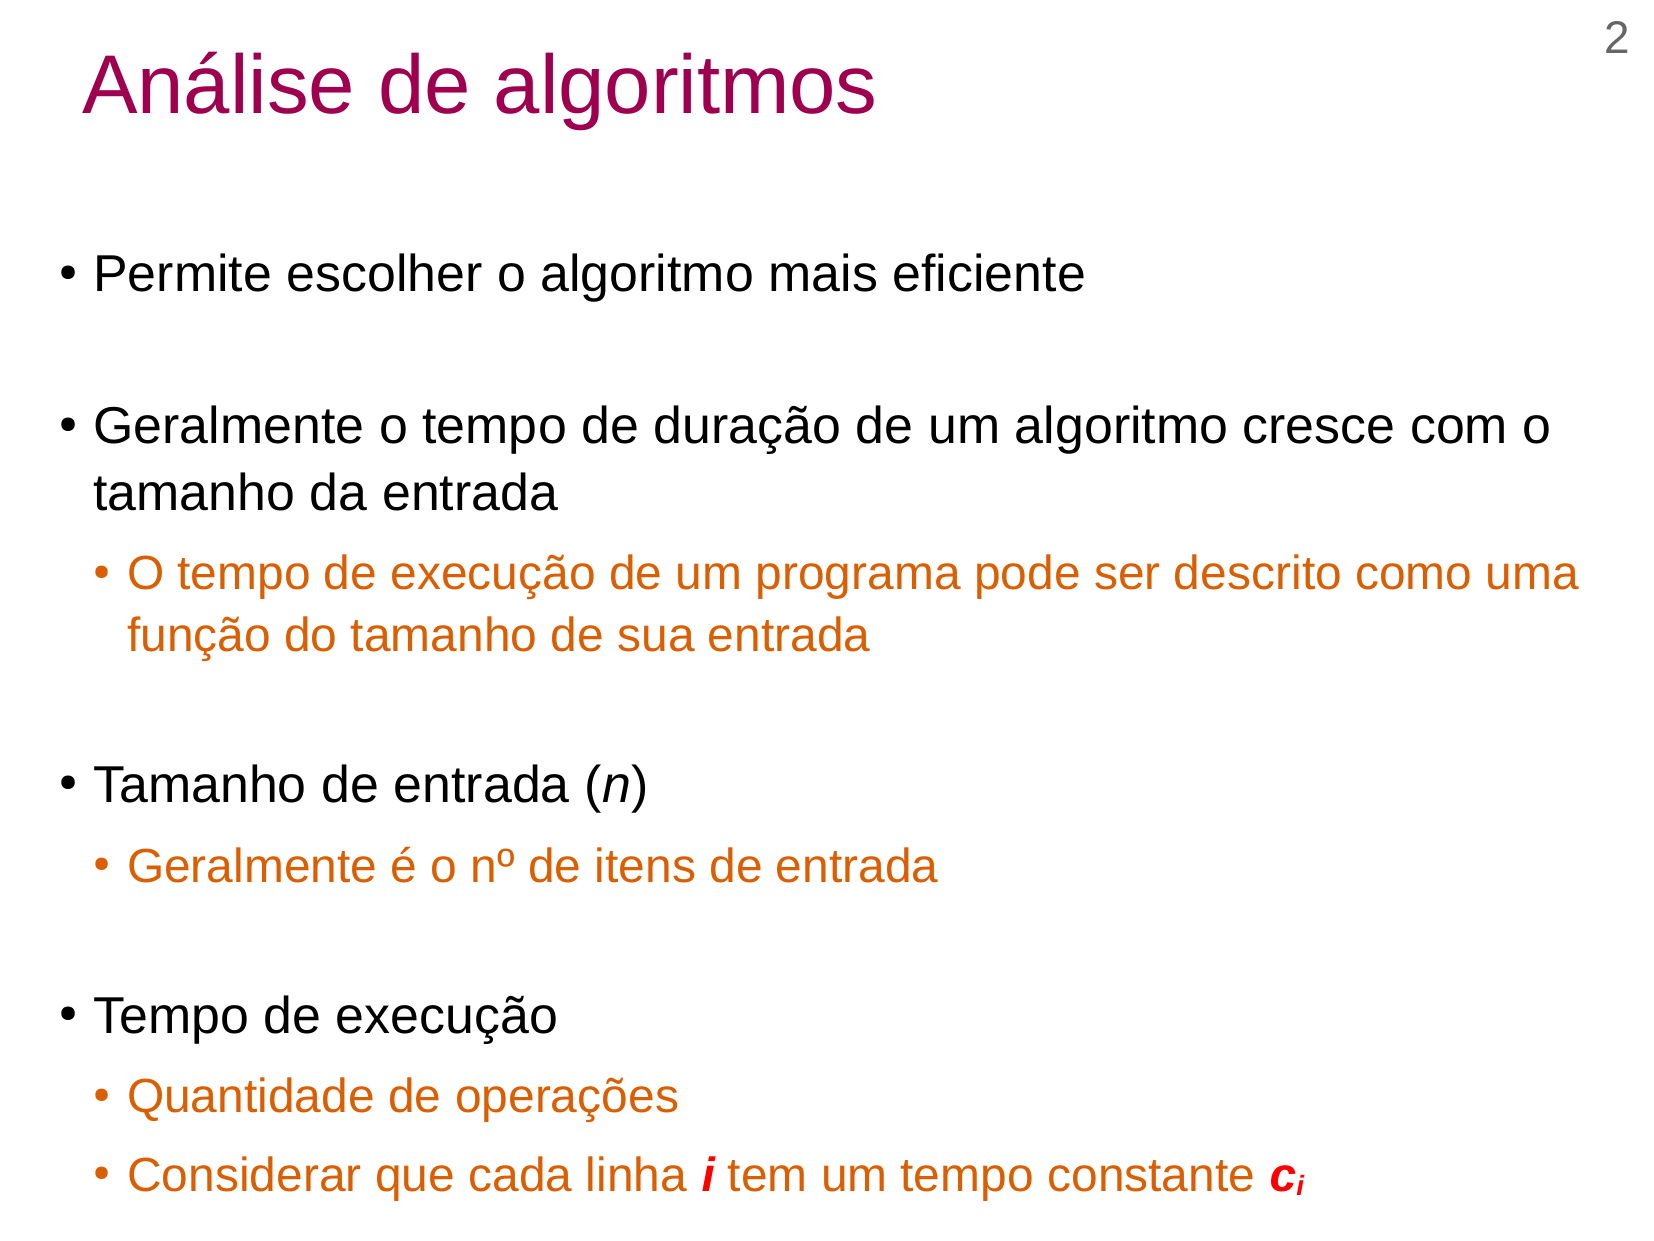

2
# Análise de algoritmos
Permite escolher o algoritmo mais eficiente
Geralmente o tempo de duração de um algoritmo cresce com o tamanho da entrada
O tempo de execução de um programa pode ser descrito como uma função do tamanho de sua entrada
Tamanho de entrada (n)
Geralmente é o nº de itens de entrada
Tempo de execução
Quantidade de operações
Considerar que cada linha i tem um tempo constante ci